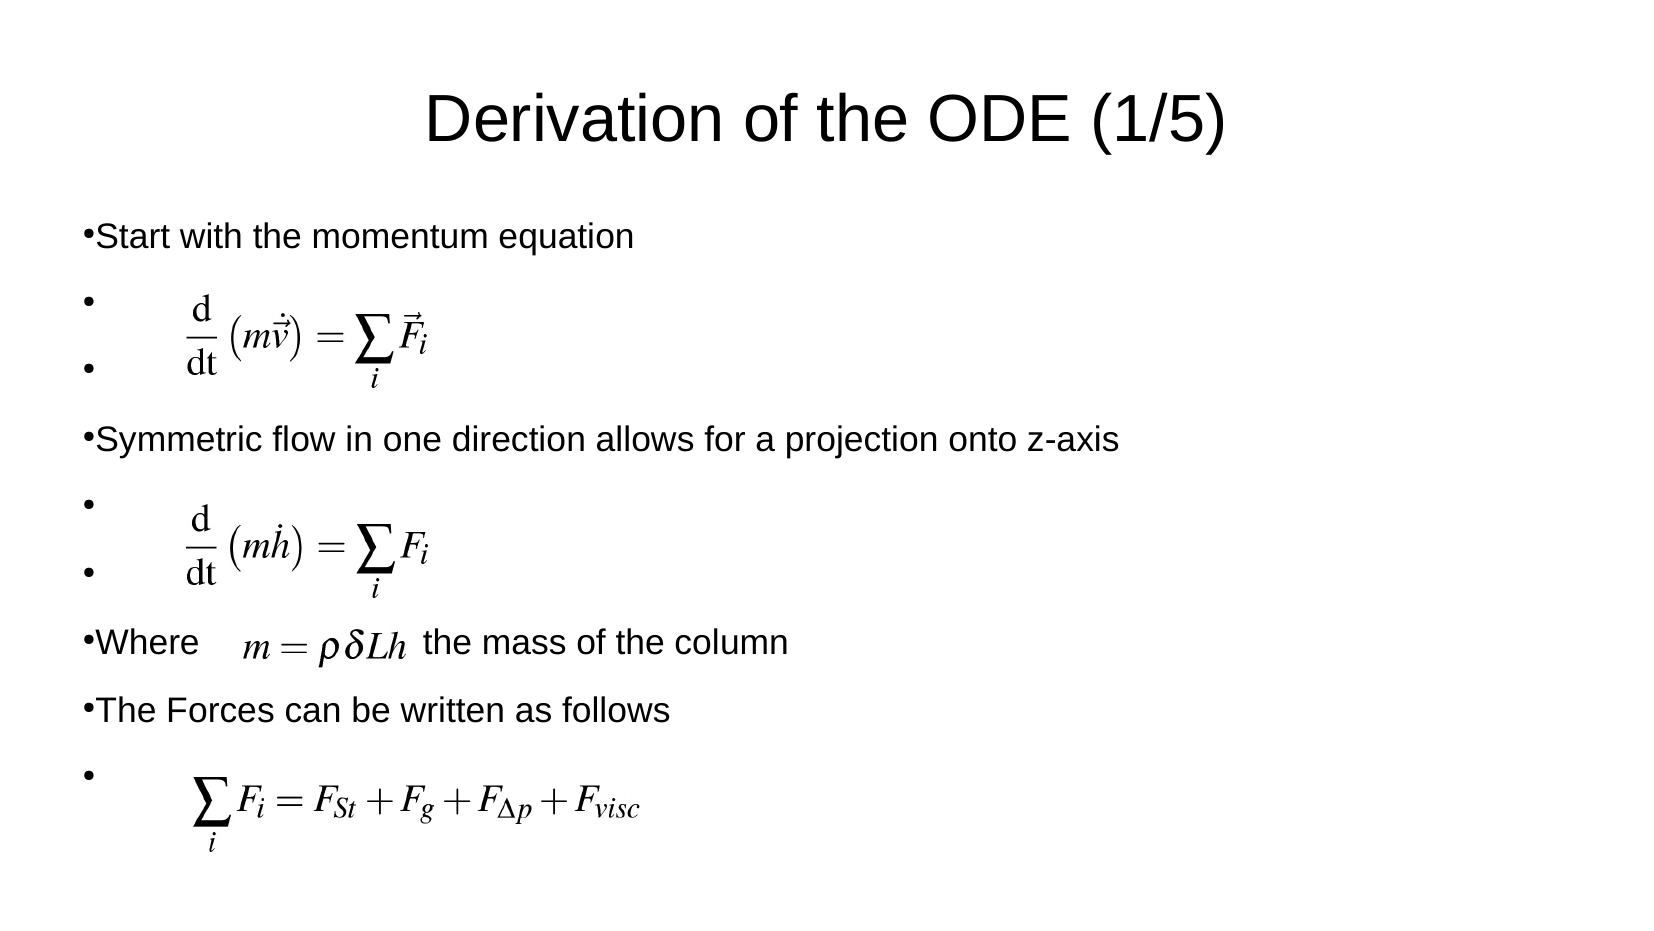

# Derivation of the ODE (1/5)
Start with the momentum equation
Symmetric flow in one direction allows for a projection onto z-axis
Where	 	 Is the mass of the column
The Forces can be written as follows